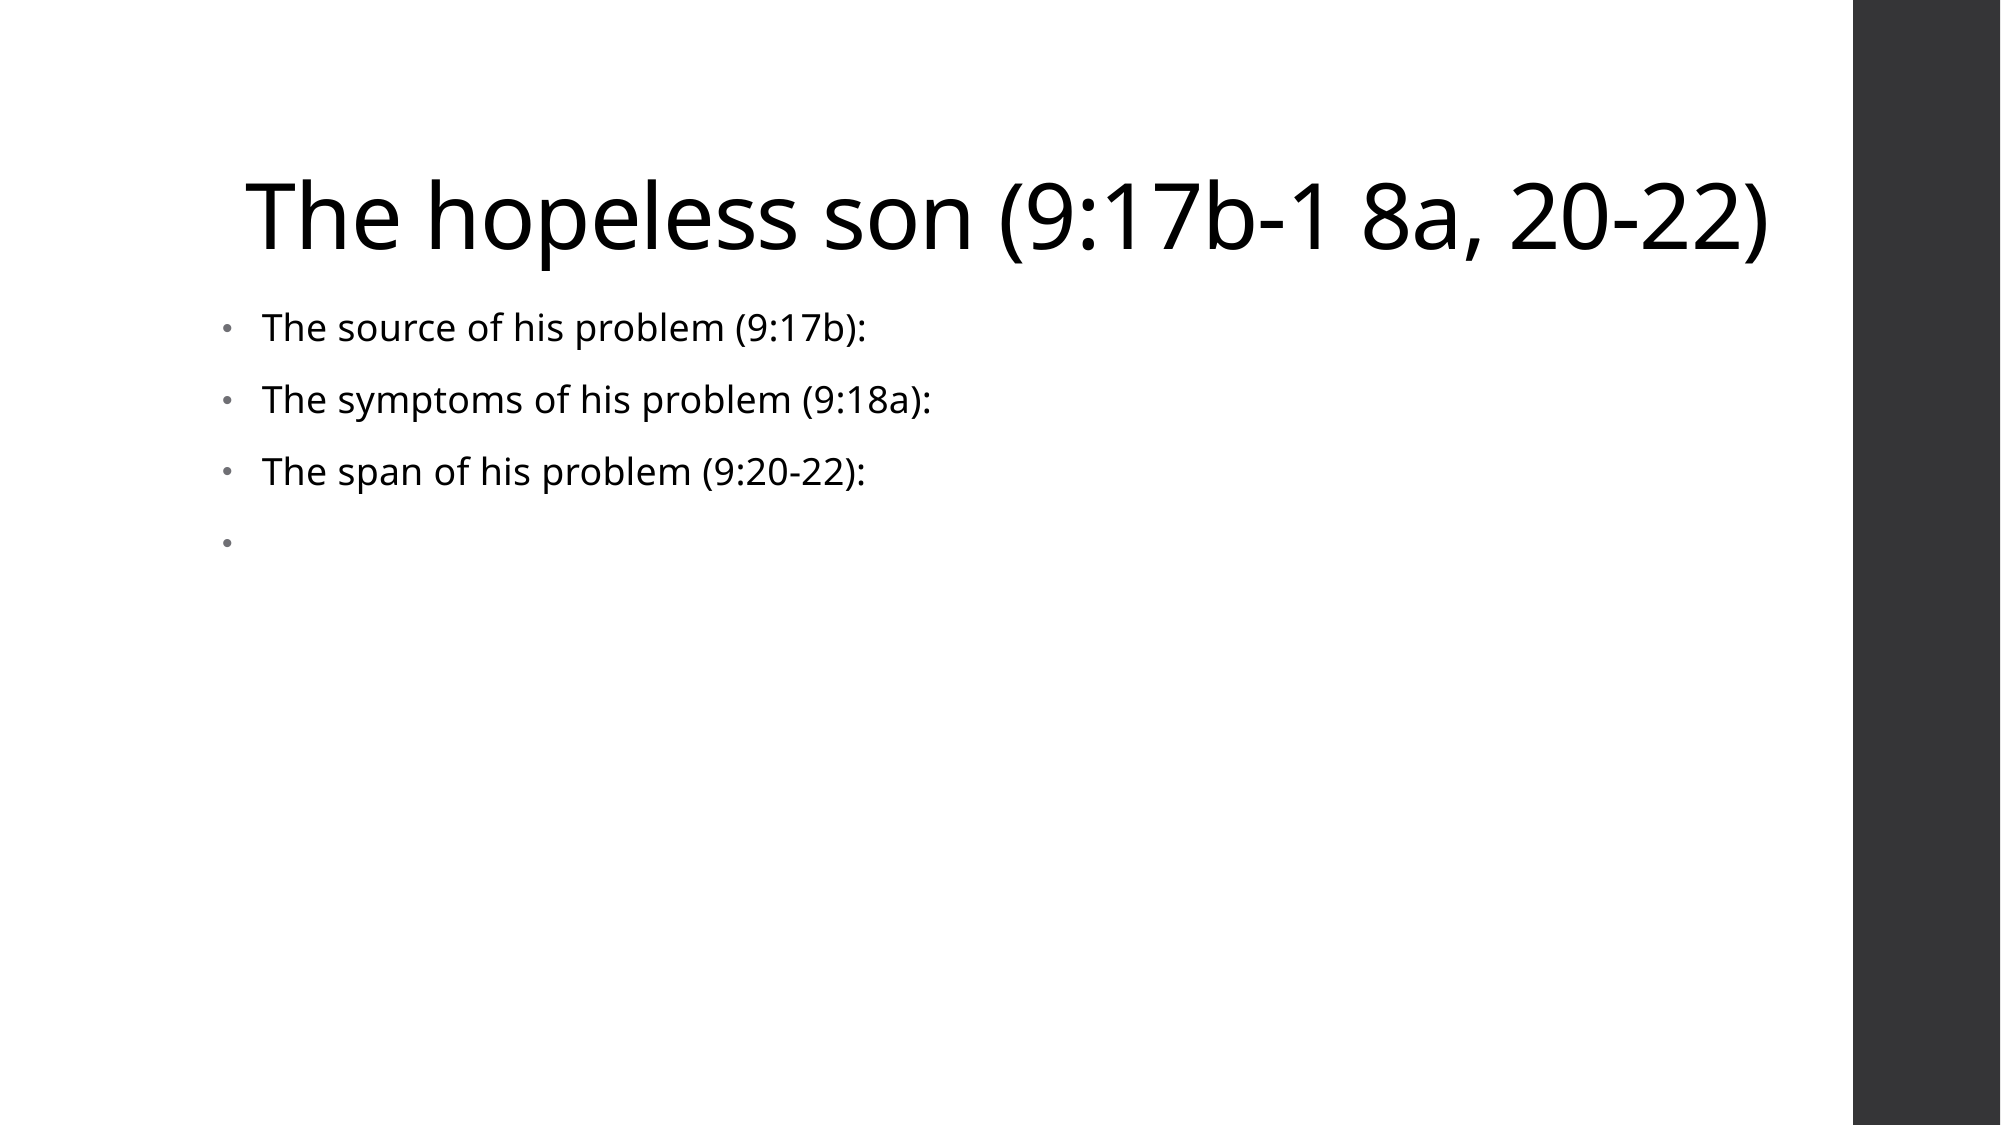

# The hopeless son (9:17b-1 8a, 20-22)
 The source of his problem (9:17b):
 The symptoms of his problem (9:18a):
 The span of his problem (9:20-22):